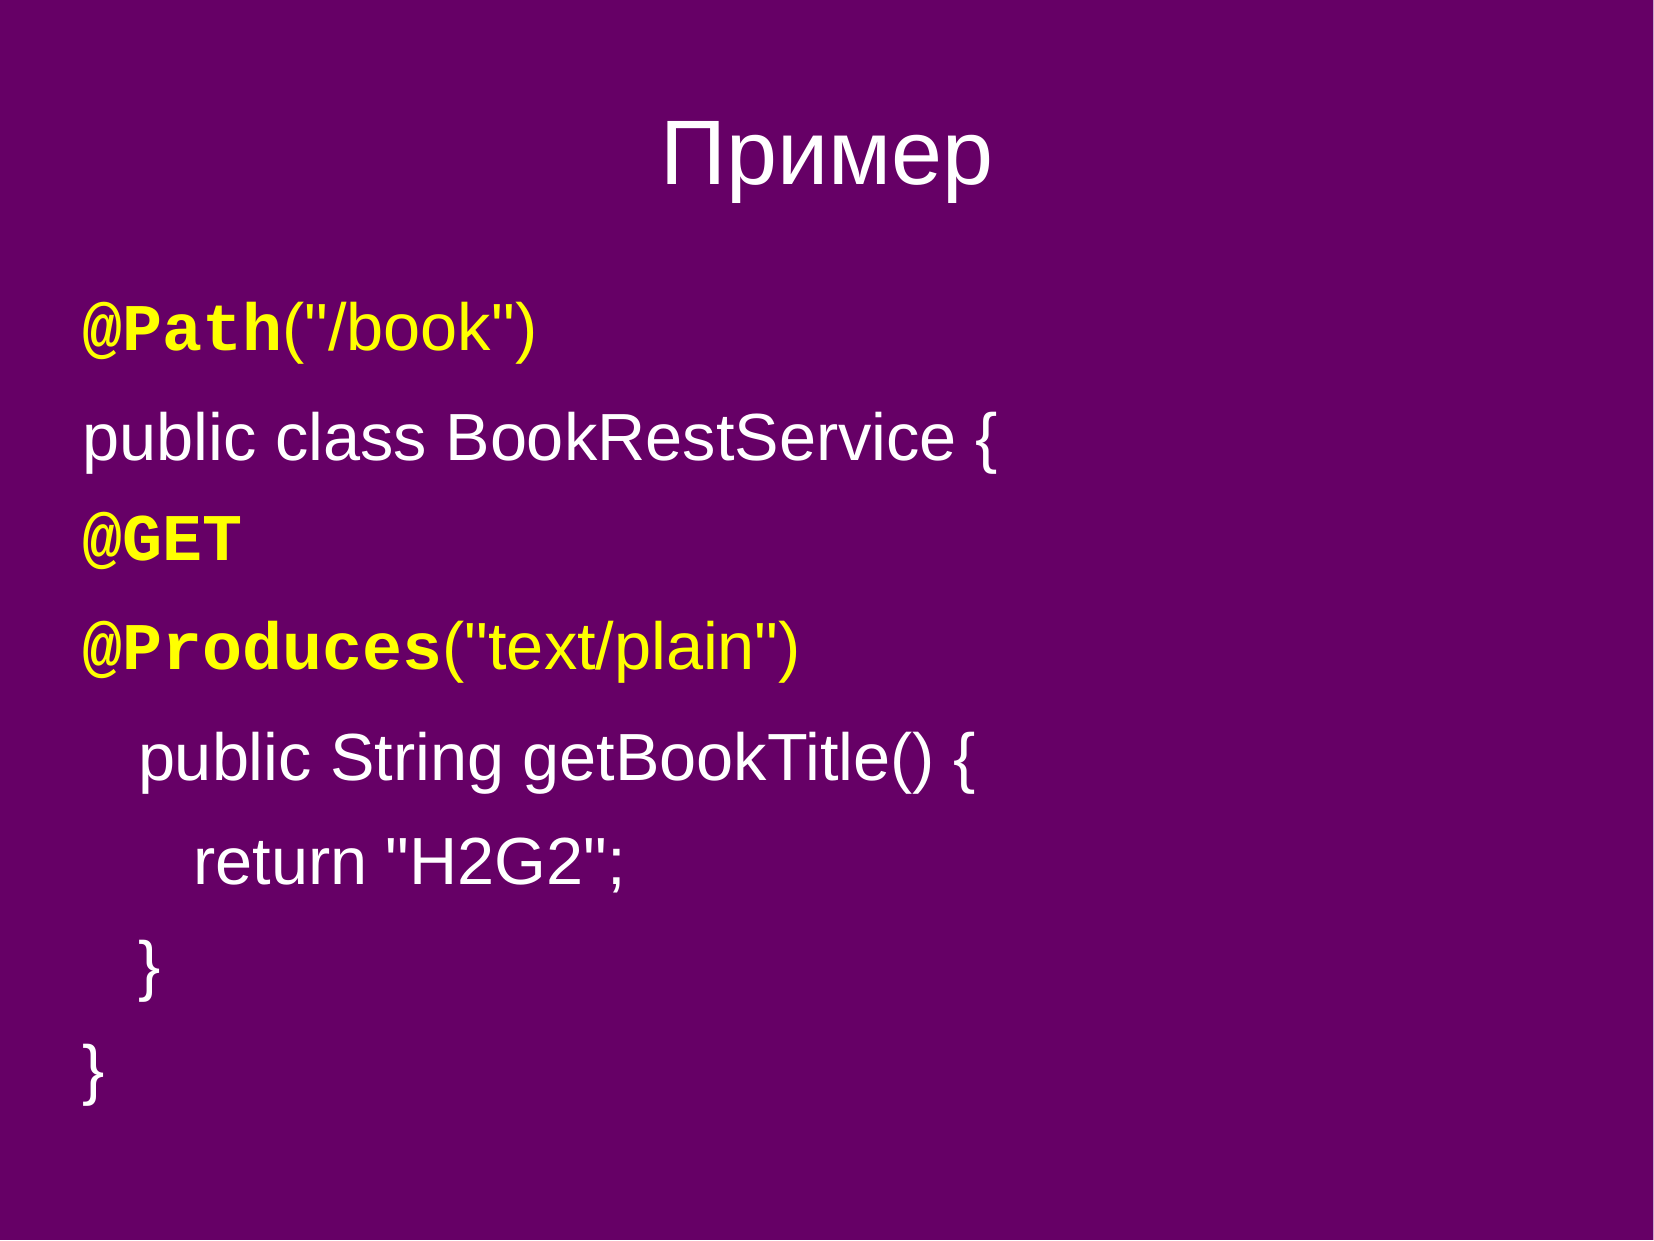

# Пример
@Path("/book")
public class BookRestService {
@GET
@Produces("text/plain")
 public String getBookTitle() {
 return "H2G2";
 }
}